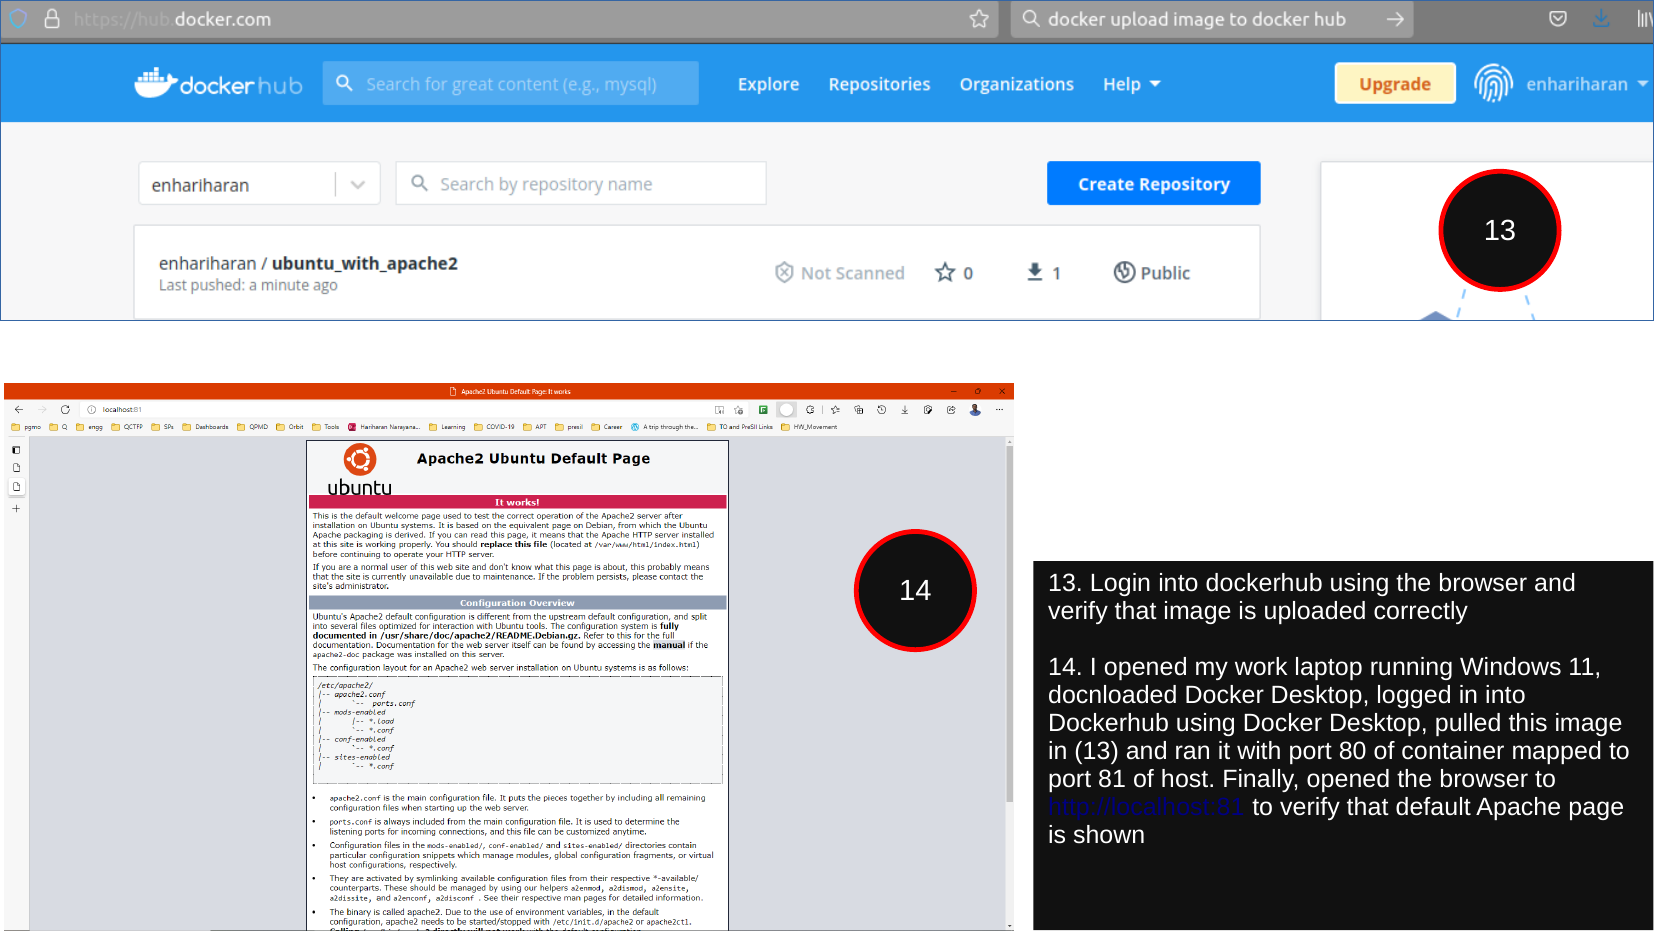

13
14
13. Login into dockerhub using the browser and verify that image is uploaded correctly
14. I opened my work laptop running Windows 11, docnloaded Docker Desktop, logged in into Dockerhub using Docker Desktop, pulled this image in (13) and ran it with port 80 of container mapped to port 81 of host. Finally, opened the browser to http://localhost:81 to verify that default Apache page is shown